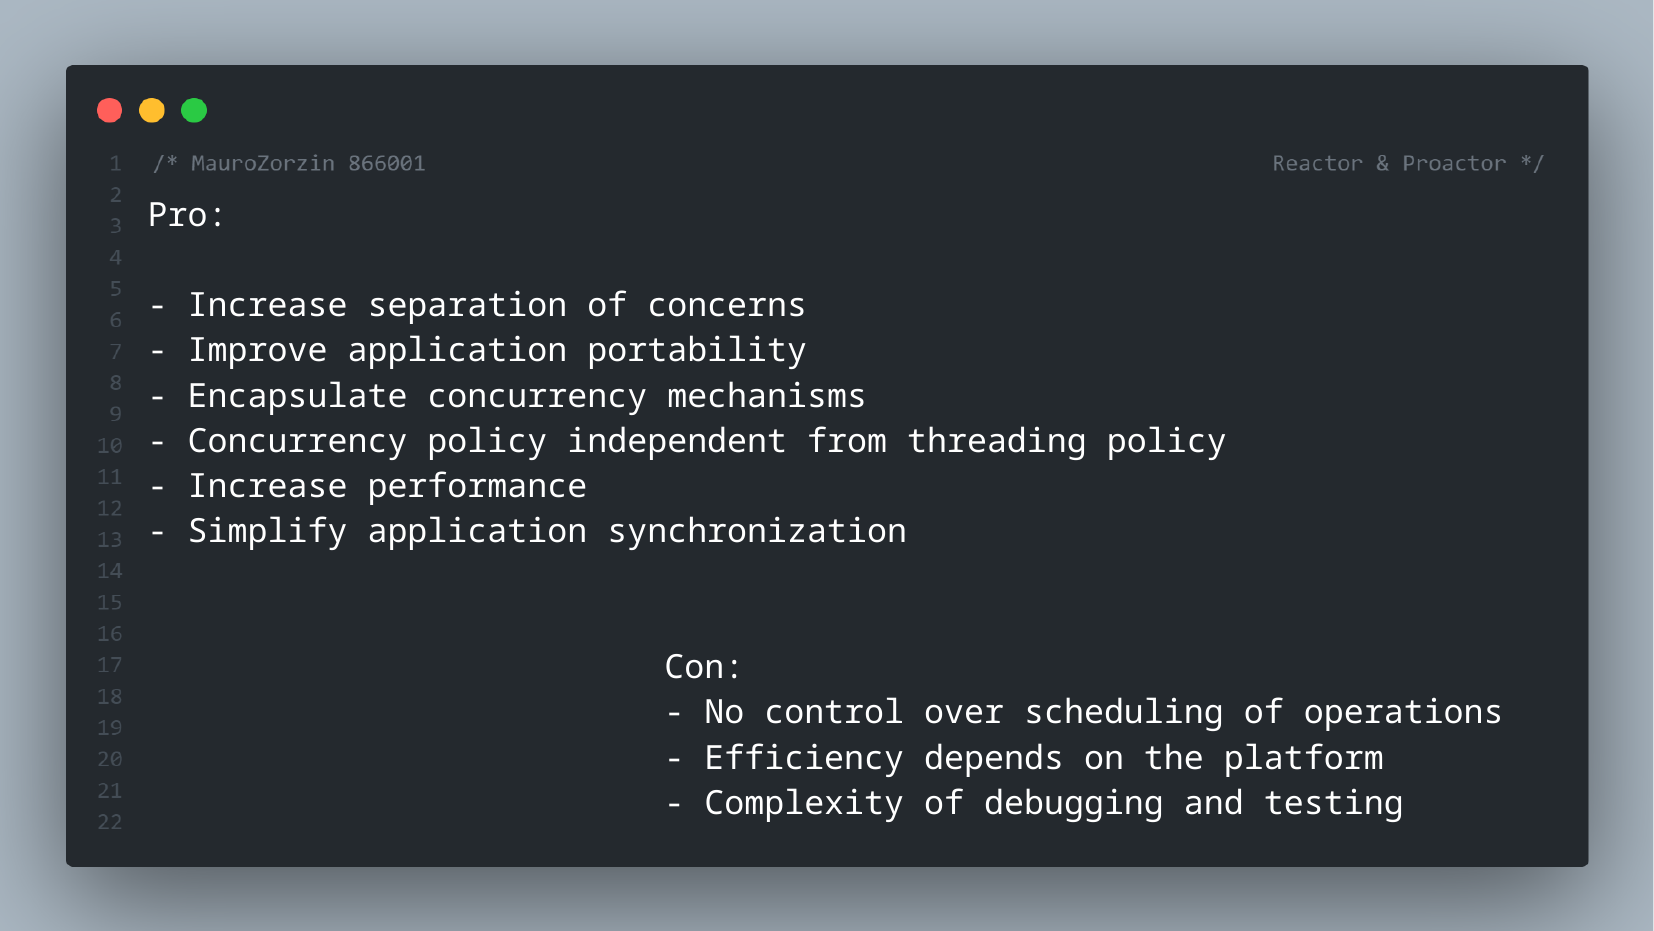

# Pro:
- Increase separation of concerns
- Improve application portability
- Encapsulate concurrency mechanisms
- Concurrency policy independent from threading policy
- Increase performance
- Simplify application synchronization
							Con:
							- No control over scheduling of operations
							- Efficiency depends on the platform
							- Complexity of debugging and testing